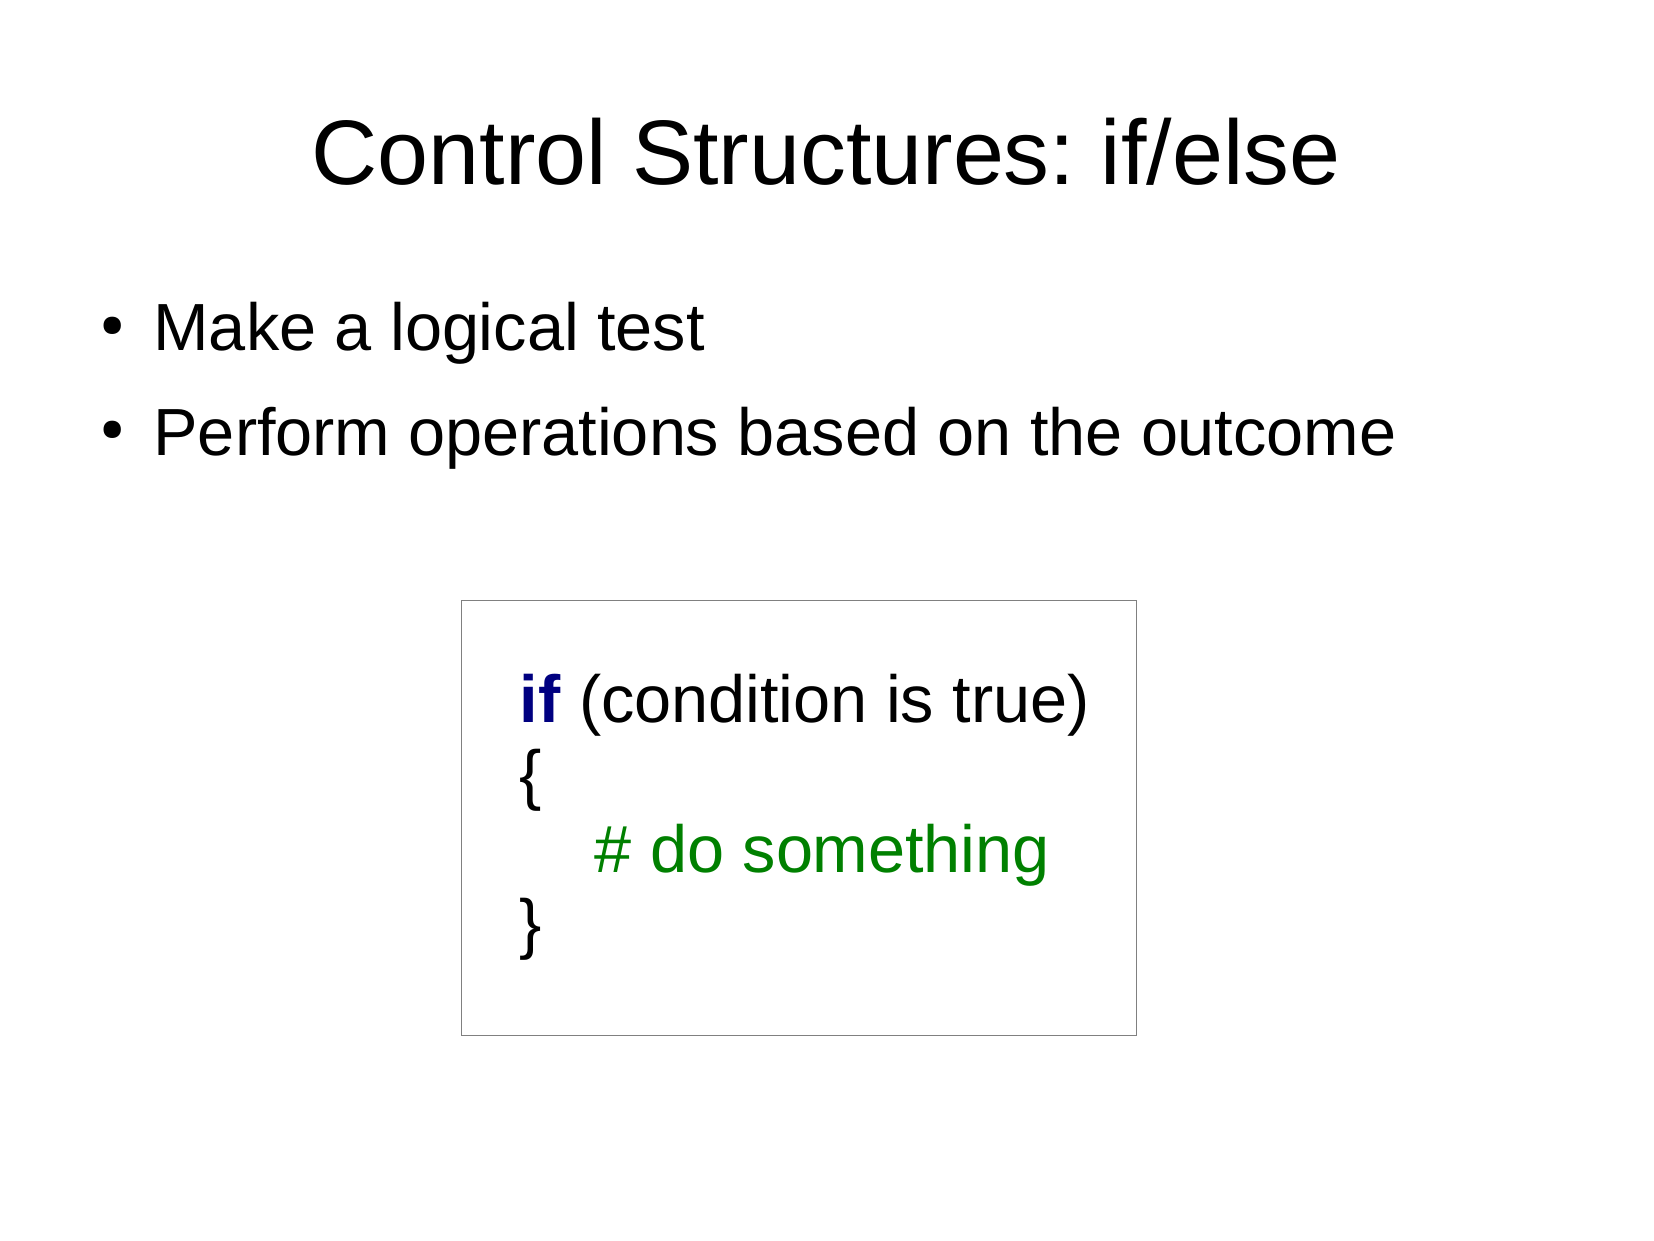

# Control Structures: if/else
Make a logical test
Perform operations based on the outcome
if (condition is true) {
 	# do something
}